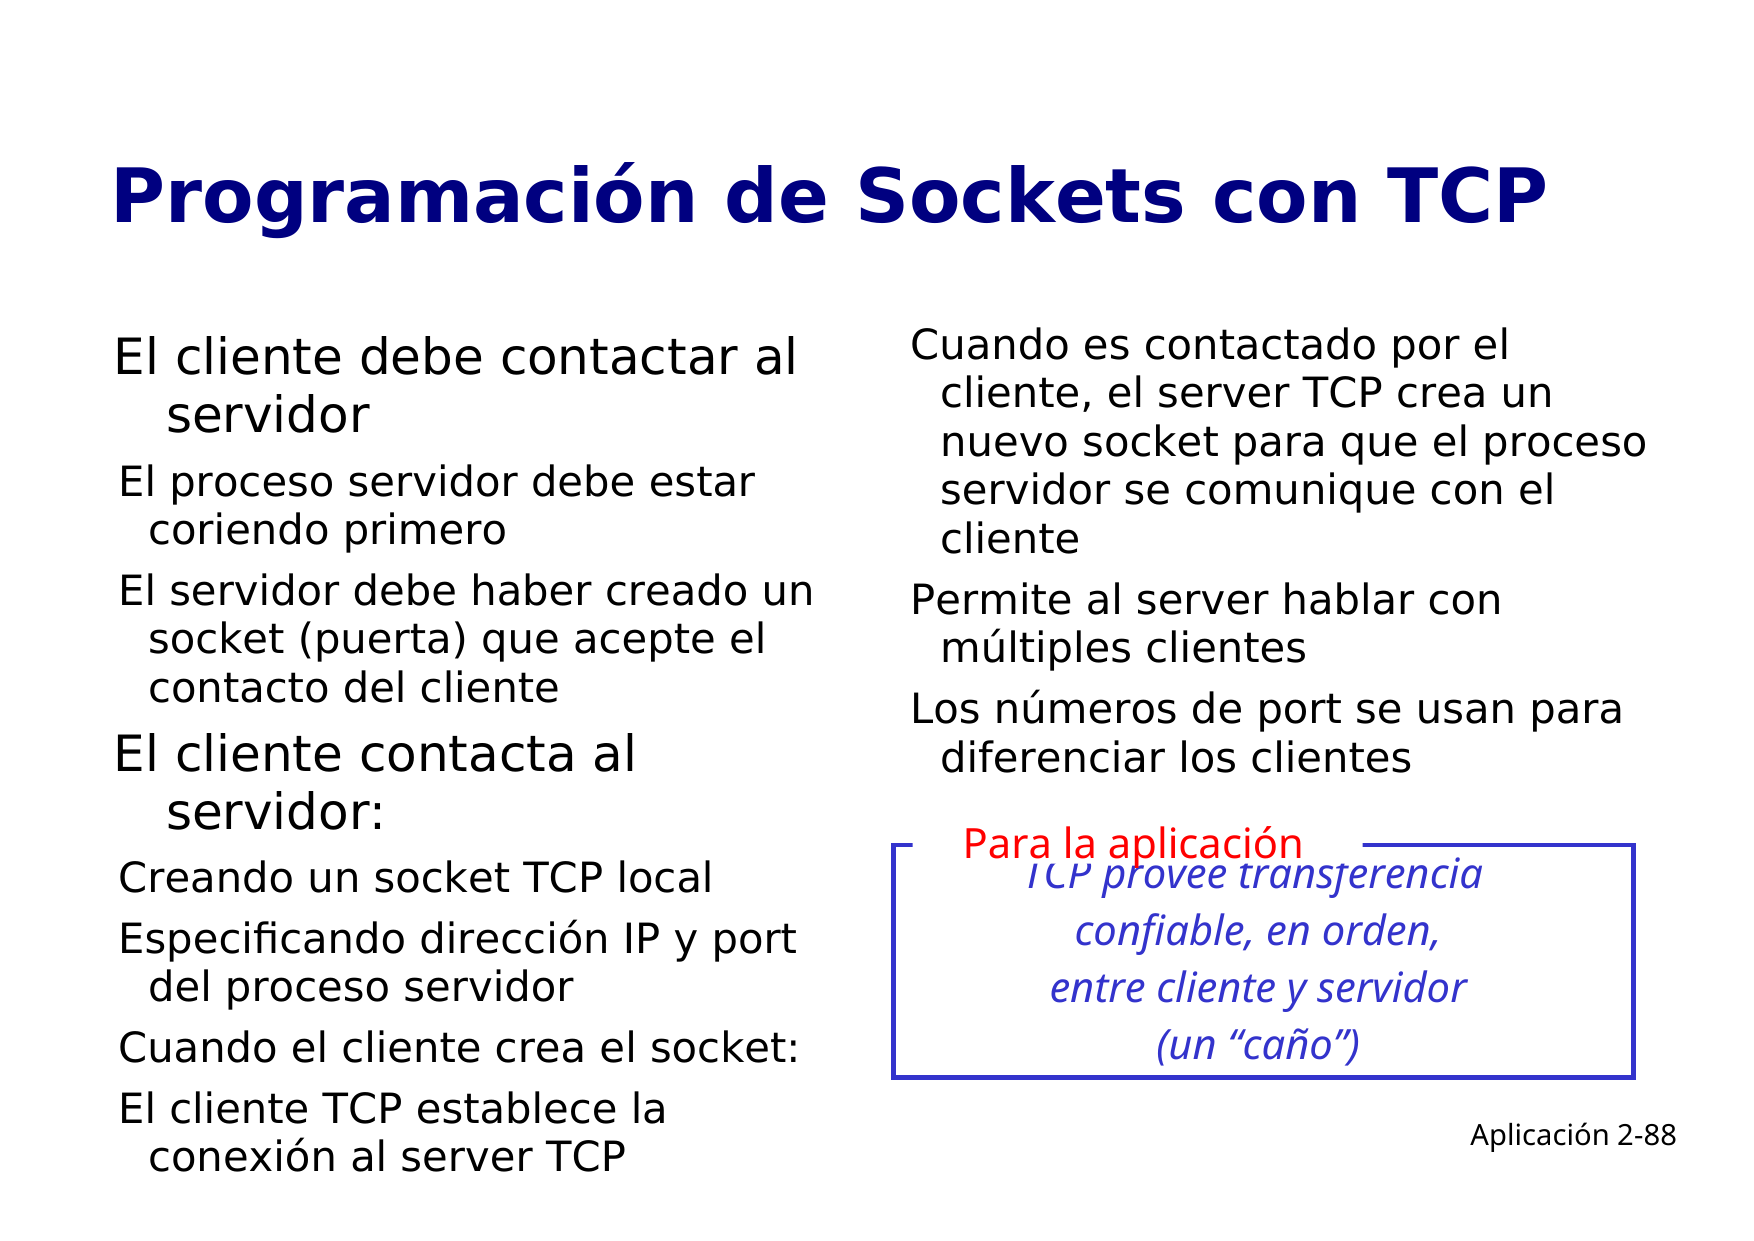

# Programación de Sockets con TCP
El cliente debe contactar al servidor
El proceso servidor debe estar coriendo primero
El servidor debe haber creado un socket (puerta) que acepte el contacto del cliente
El cliente contacta al servidor:
Creando un socket TCP local
Especificando dirección IP y port del proceso servidor
Cuando el cliente crea el socket:
El cliente TCP establece la conexión al server TCP
Cuando es contactado por el cliente, el server TCP crea un nuevo socket para que el proceso servidor se comunique con el cliente
Permite al server hablar con múltiples clientes
Los números de port se usan para diferenciar los clientes
Para la aplicación
TCP provee transferencia
confiable, en orden,
 entre cliente y servidor
(un “caño”)